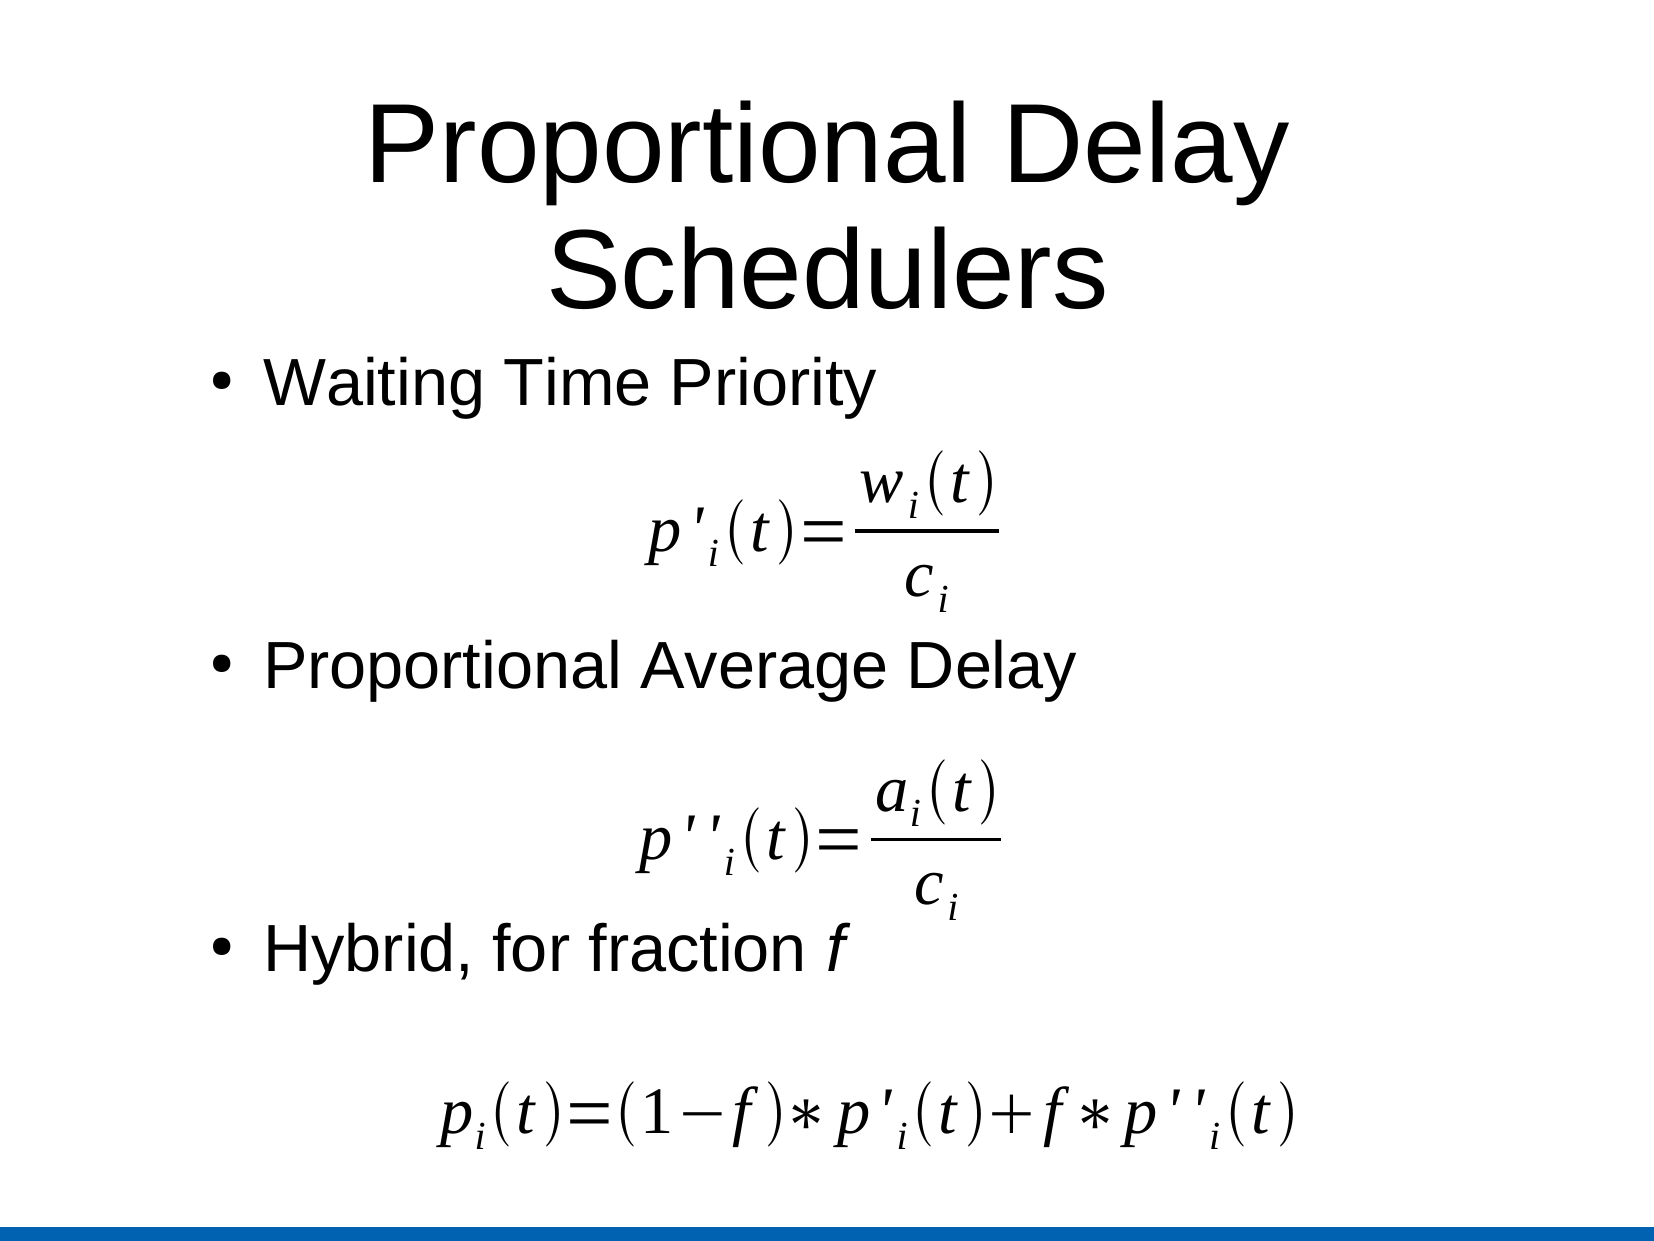

# Proportional Delay Schedulers
Waiting Time Priority
Proportional Average Delay
Hybrid, for fraction f